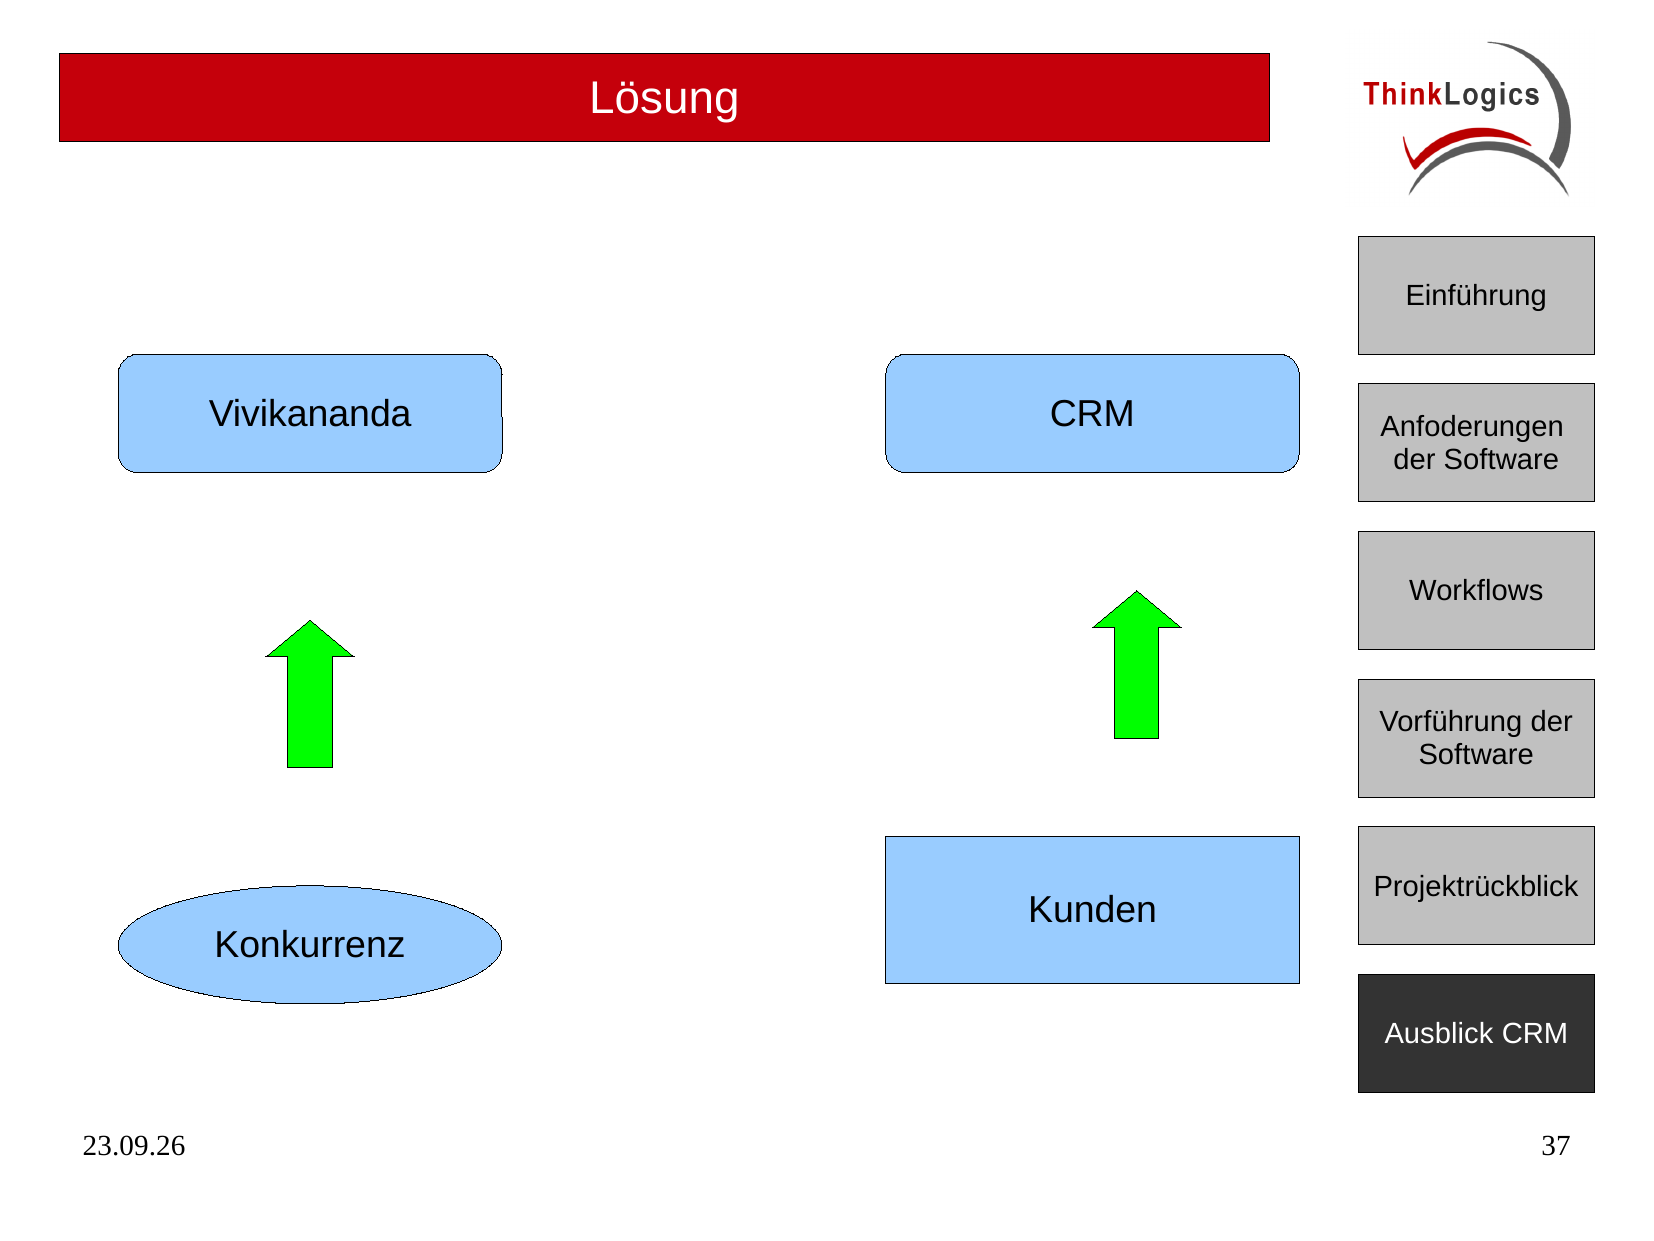

Lösung
Einführung
Vivikananda
CRM
Anfoderungen
der Software
Workflows
Vorführung der
Software
Projektrückblick
Kunden
Konkurrenz
Ausblick CRM
37